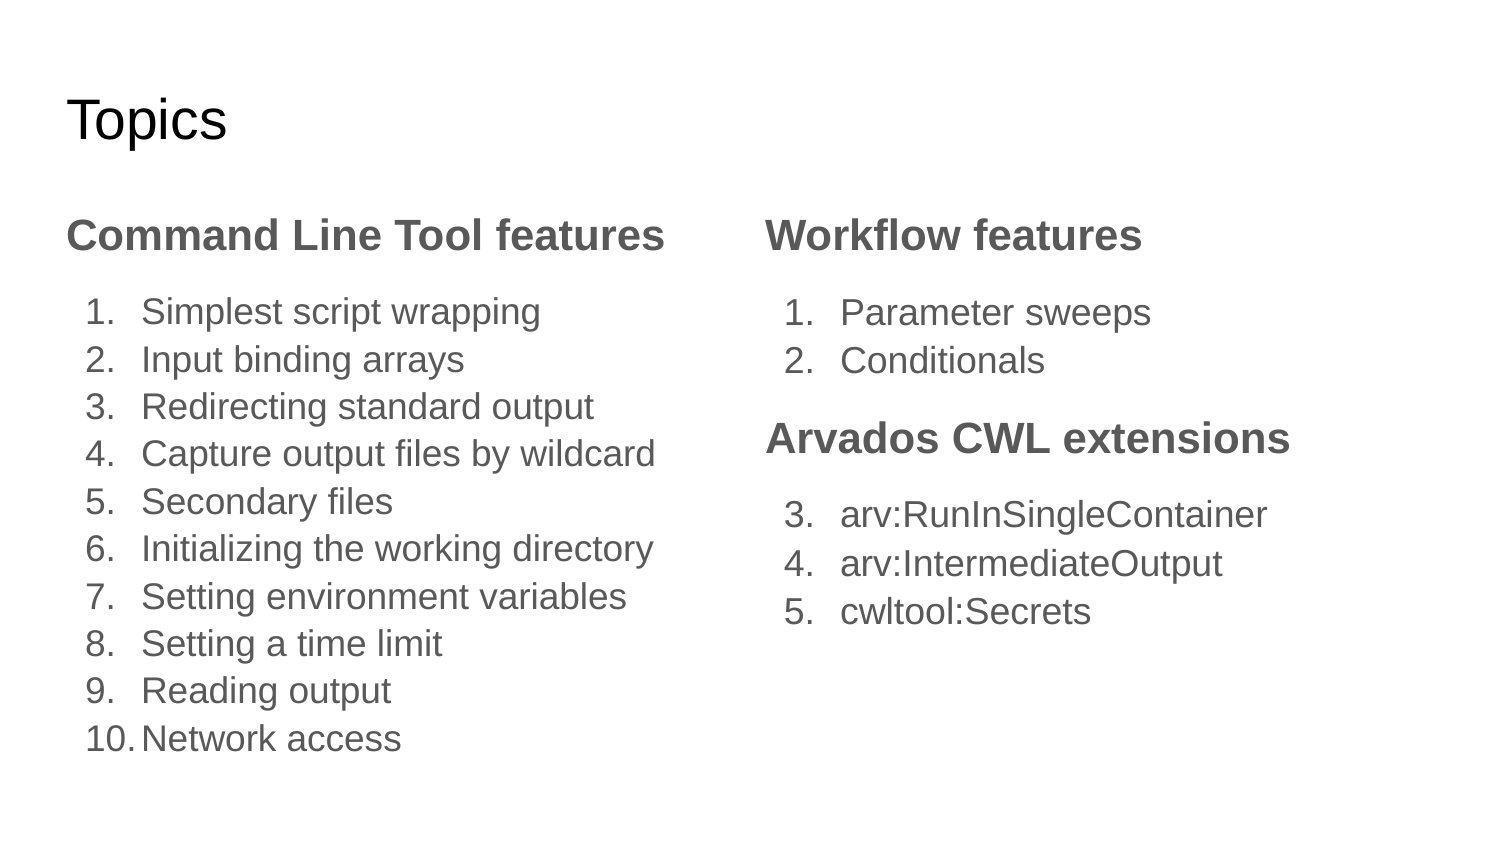

# Topics
Command Line Tool features
Simplest script wrapping
Input binding arrays
Redirecting standard output
Capture output files by wildcard
Secondary files
Initializing the working directory
Setting environment variables
Setting a time limit
Reading output
Network access
Workflow features
Parameter sweeps
Conditionals
Arvados CWL extensions
arv:RunInSingleContainer
arv:IntermediateOutput
cwltool:Secrets